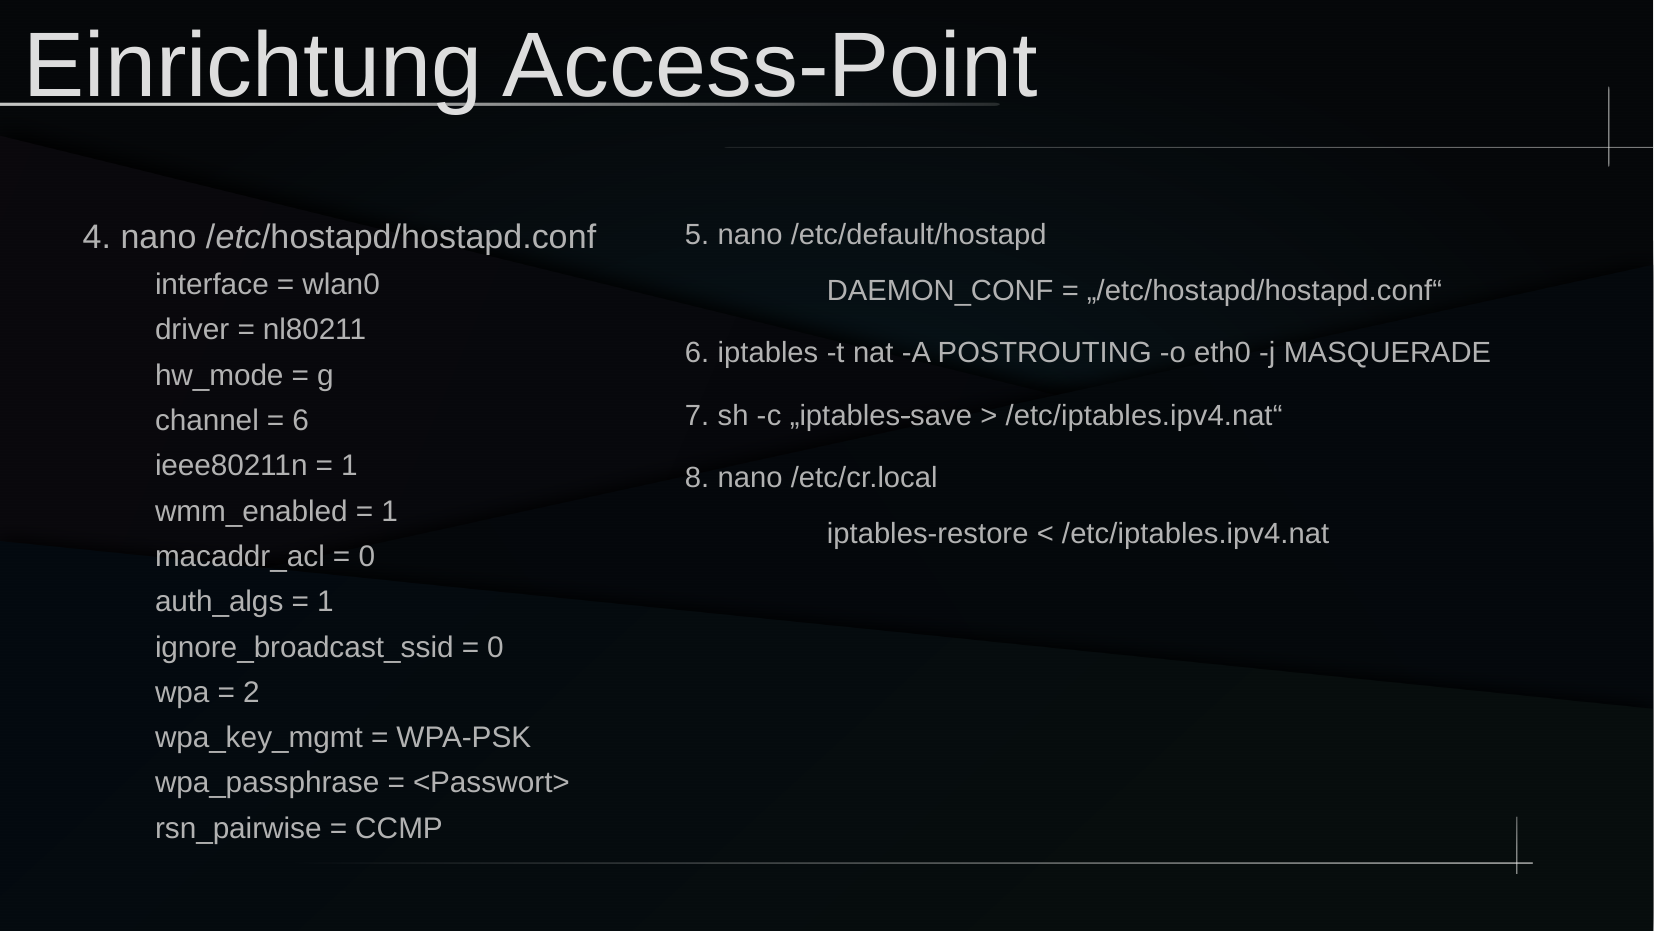

# Einrichtung Access-Point
4. nano /etc/hostapd/hostapd.conf
interface = wlan0
driver = nl80211
hw_mode = g
channel = 6
ieee80211n = 1
wmm_enabled = 1
macaddr_acl = 0
auth_algs = 1
ignore_broadcast_ssid = 0
wpa = 2
wpa_key_mgmt = WPA-PSK
wpa_passphrase = <Passwort>
rsn_pairwise = CCMP
5. nano /etc/default/hostapd
DAEMON_CONF = „/etc/hostapd/hostapd.conf“
6. iptables -t nat -A POSTROUTING -o eth0 -j MASQUERADE
7. sh -c „iptables-save > /etc/iptables.ipv4.nat“
8. nano /etc/cr.local
iptables-restore < /etc/iptables.ipv4.nat